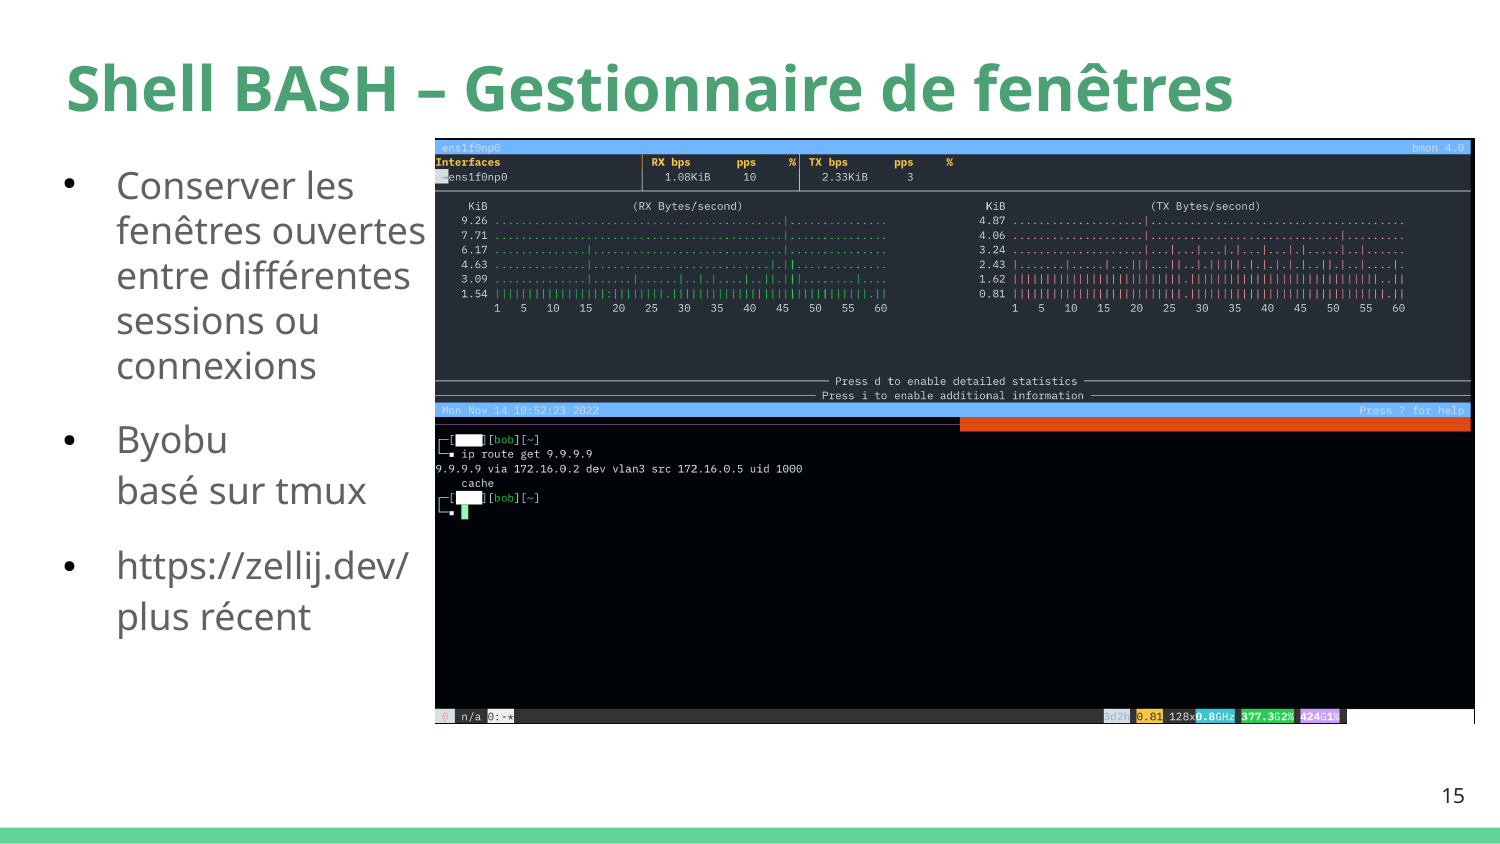

# Shell BASH – Gestionnaire de fenêtres
Conserver les
fenêtres ouvertes
entre différentes
sessions ou
connexions
Byobu
basé sur tmux
https://zellij.dev/
plus récent